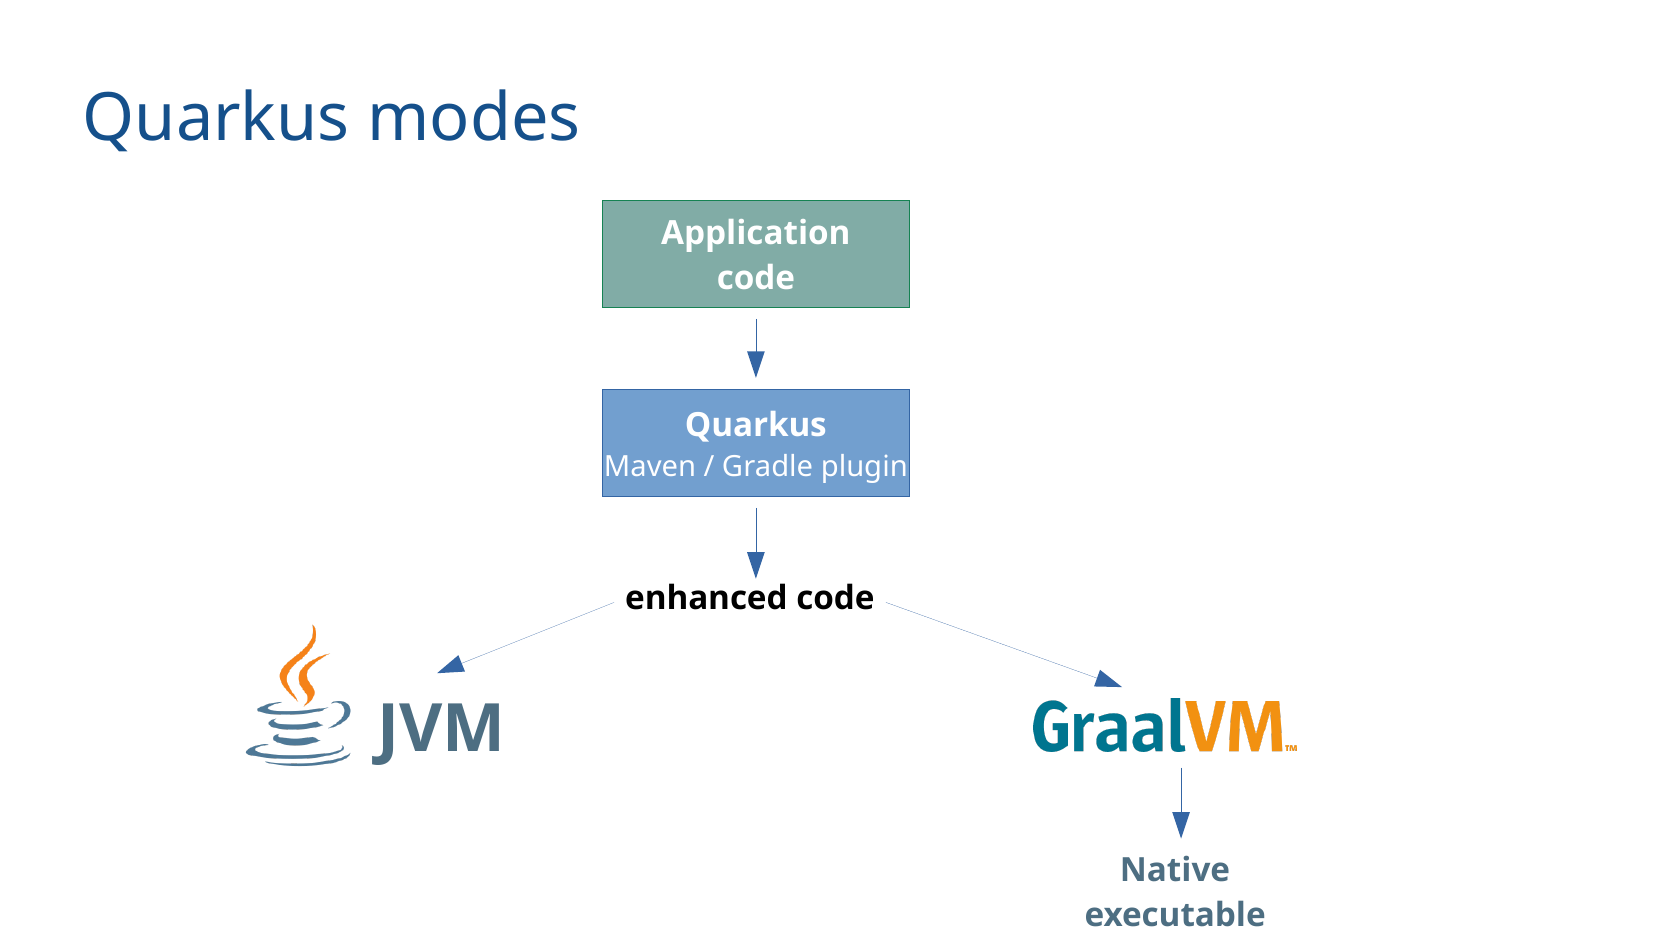

# Quarkus modes
Application
code
Quarkus
Maven / Gradle plugin
enhanced code
JVM
Native executable